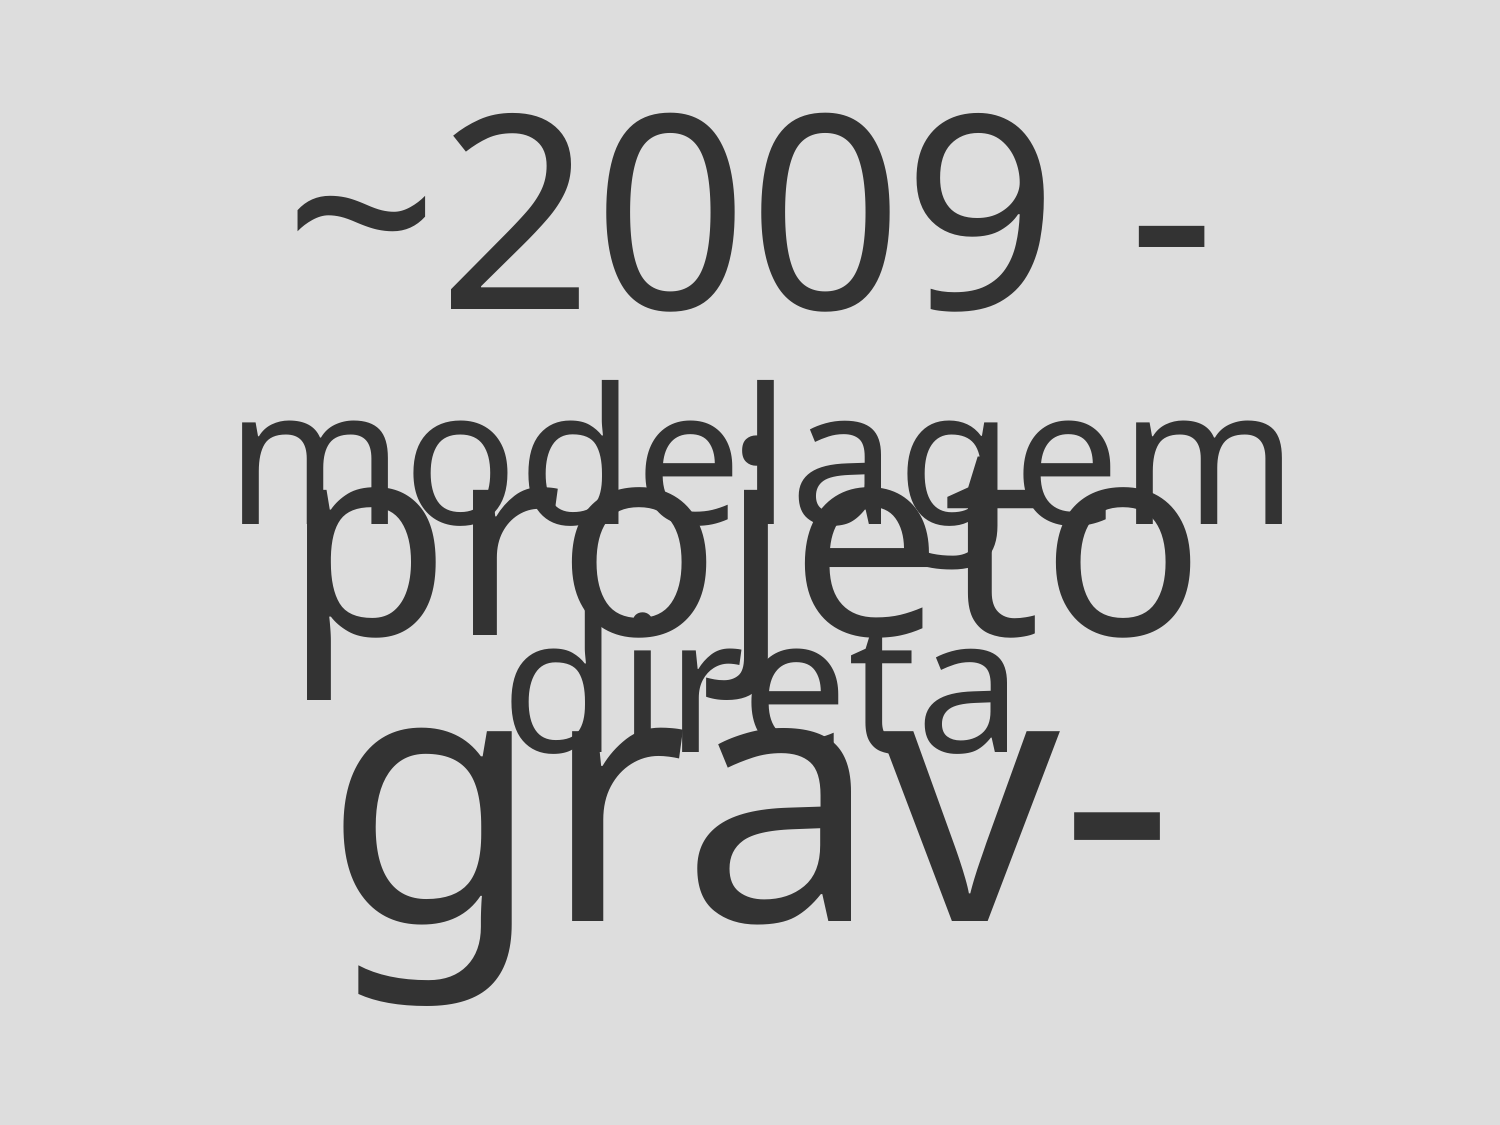

# ~2009 - projeto
modelagem direta
grav-mag